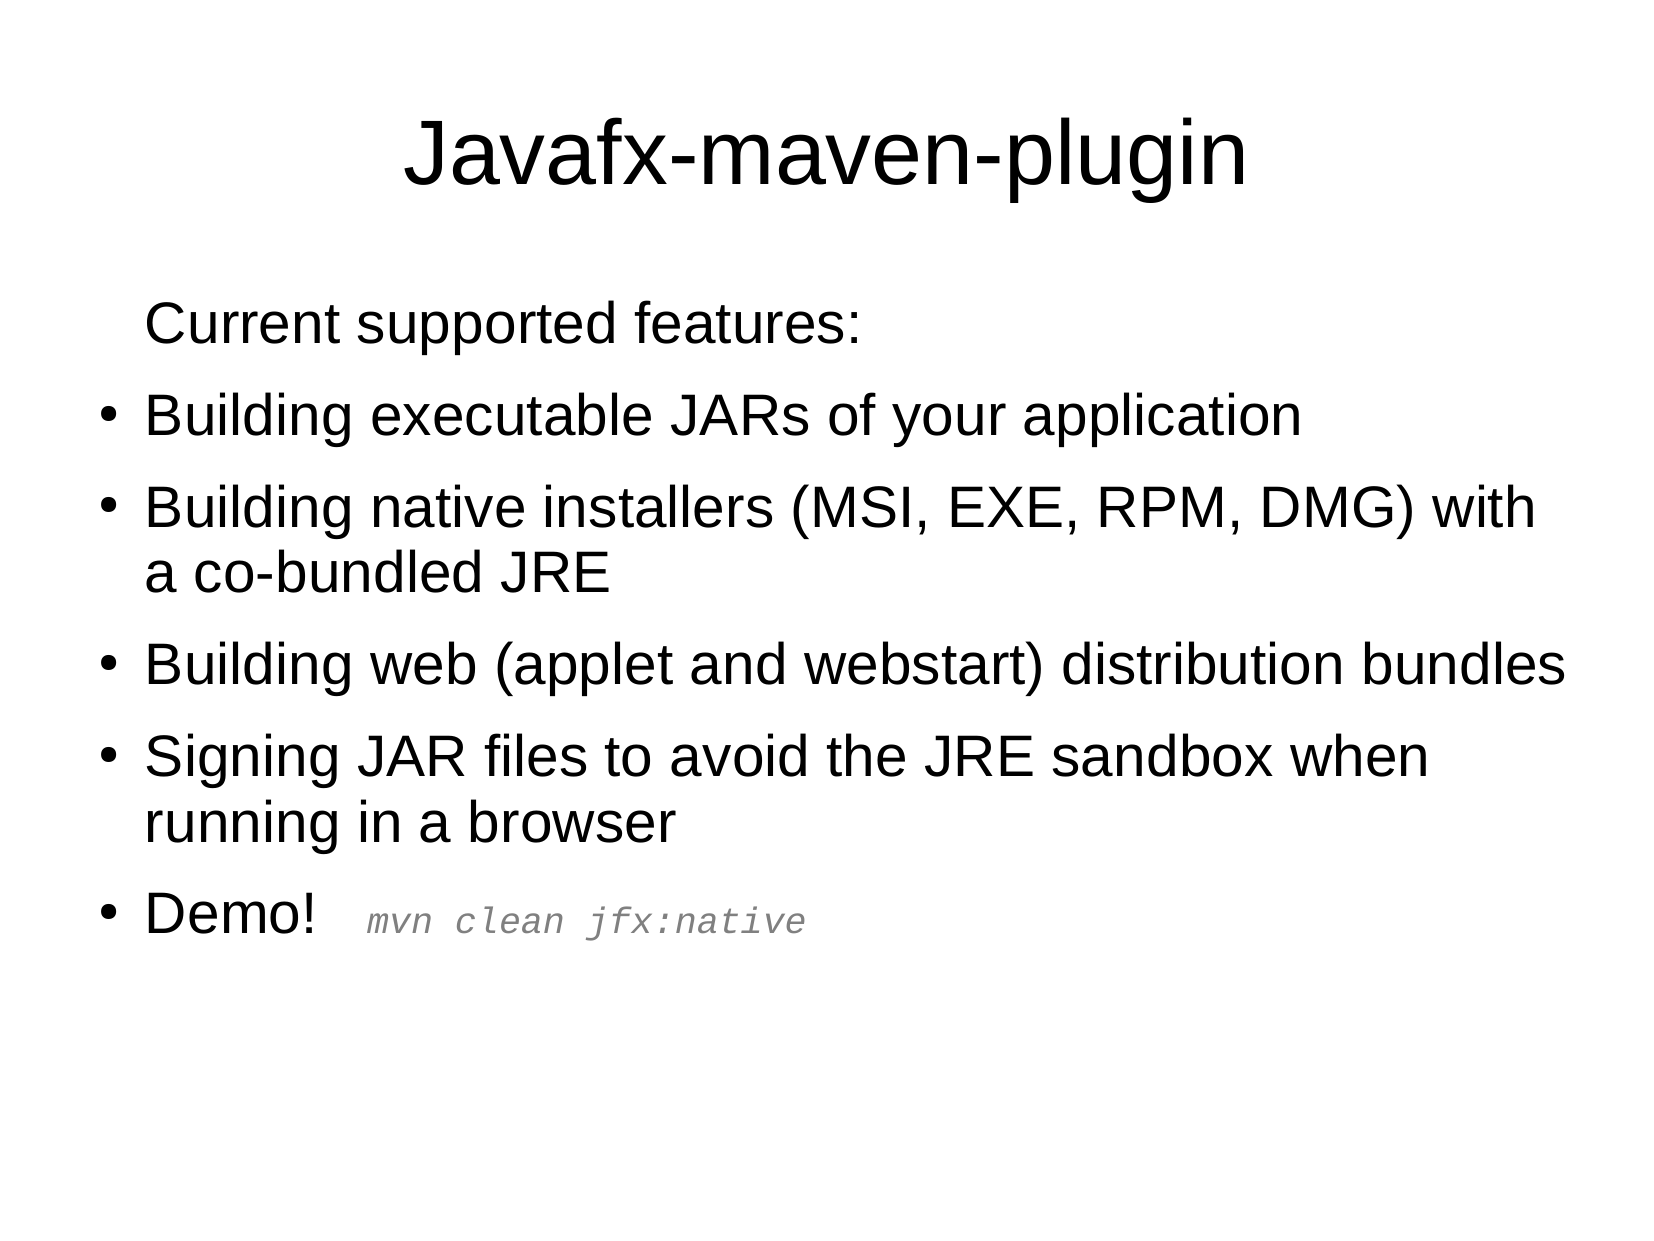

# Javafx-maven-plugin
Current supported features:
Building executable JARs of your application
Building native installers (MSI, EXE, RPM, DMG) with a co-bundled JRE
Building web (applet and webstart) distribution bundles
Signing JAR files to avoid the JRE sandbox when running in a browser
Demo! mvn clean jfx:native